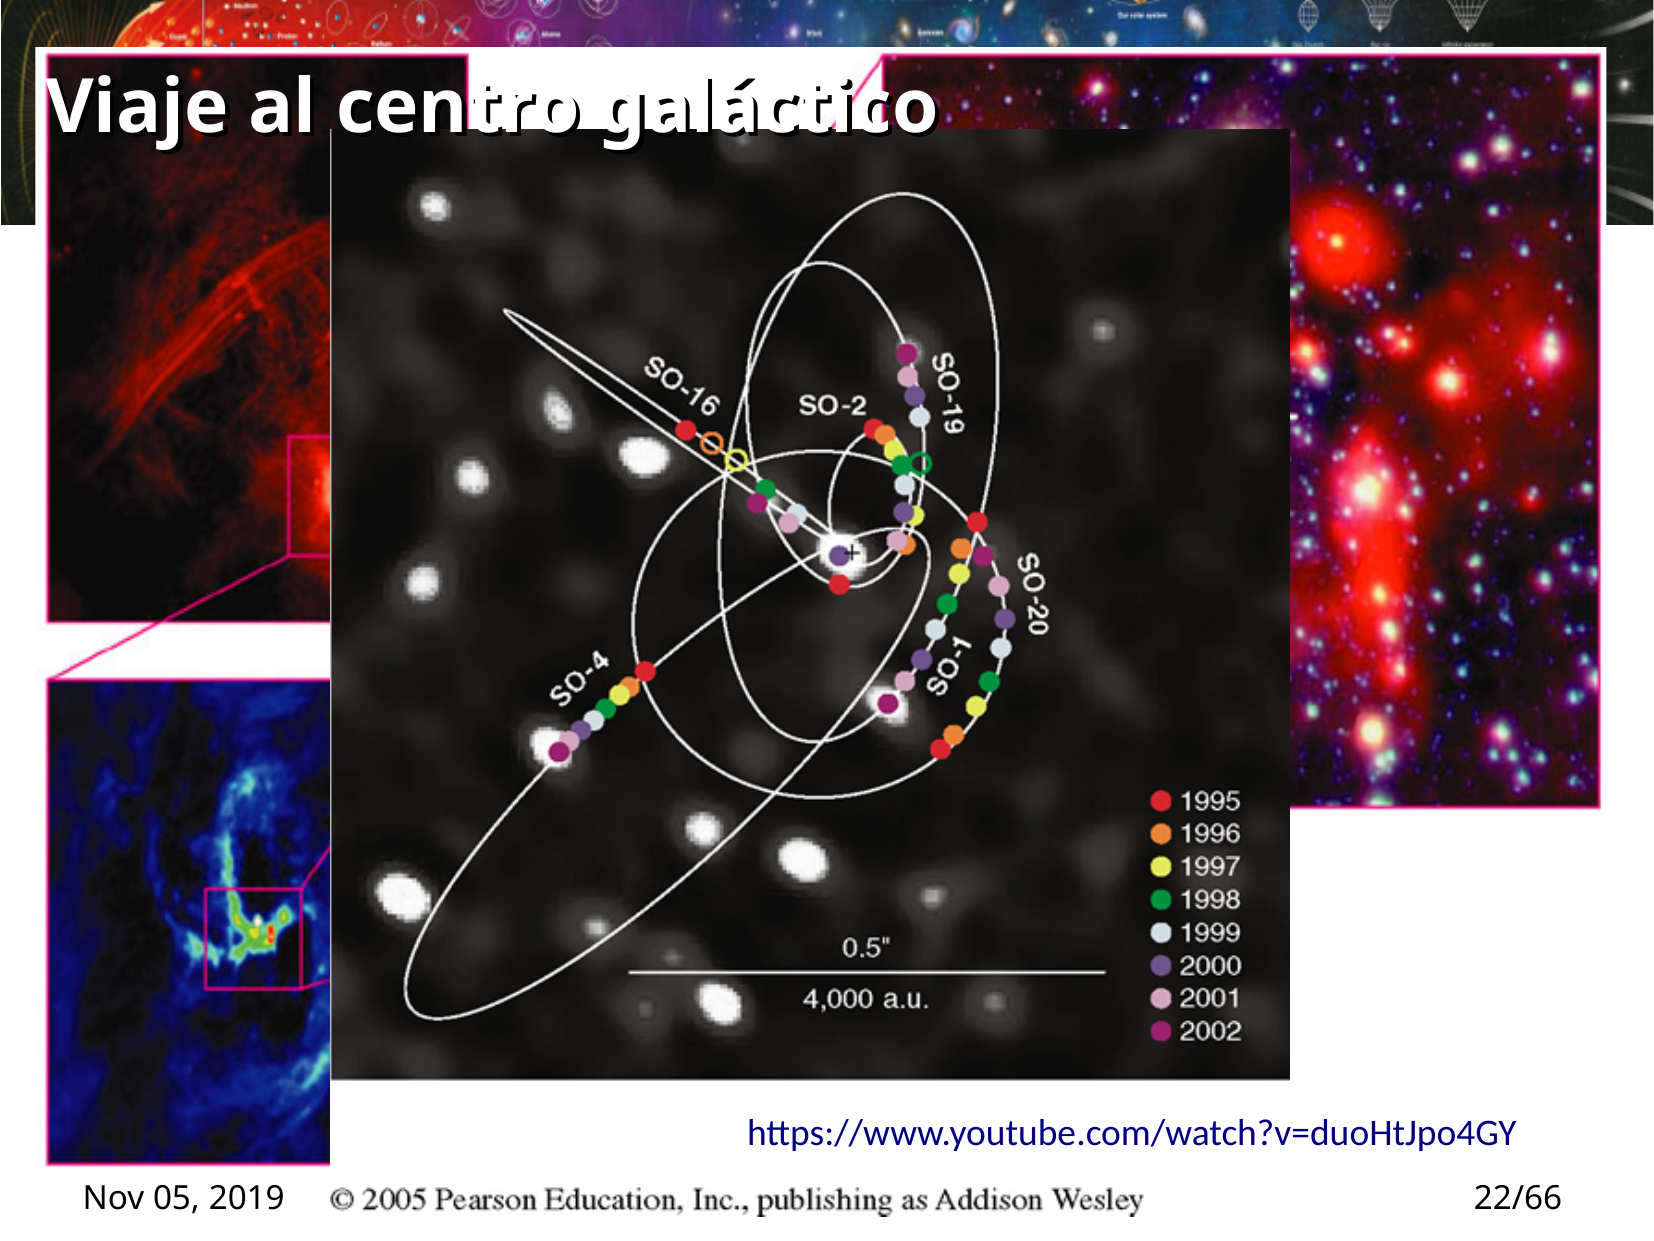

Viaje al centro galáctico
Inclinada ~60º, respecto del Ecuador Celeste
# La Vía Láctea
https://www.youtube.com/watch?v=duoHtJpo4GY
Nov 05, 2019
Asorey IPAC 2019 U03C01
22